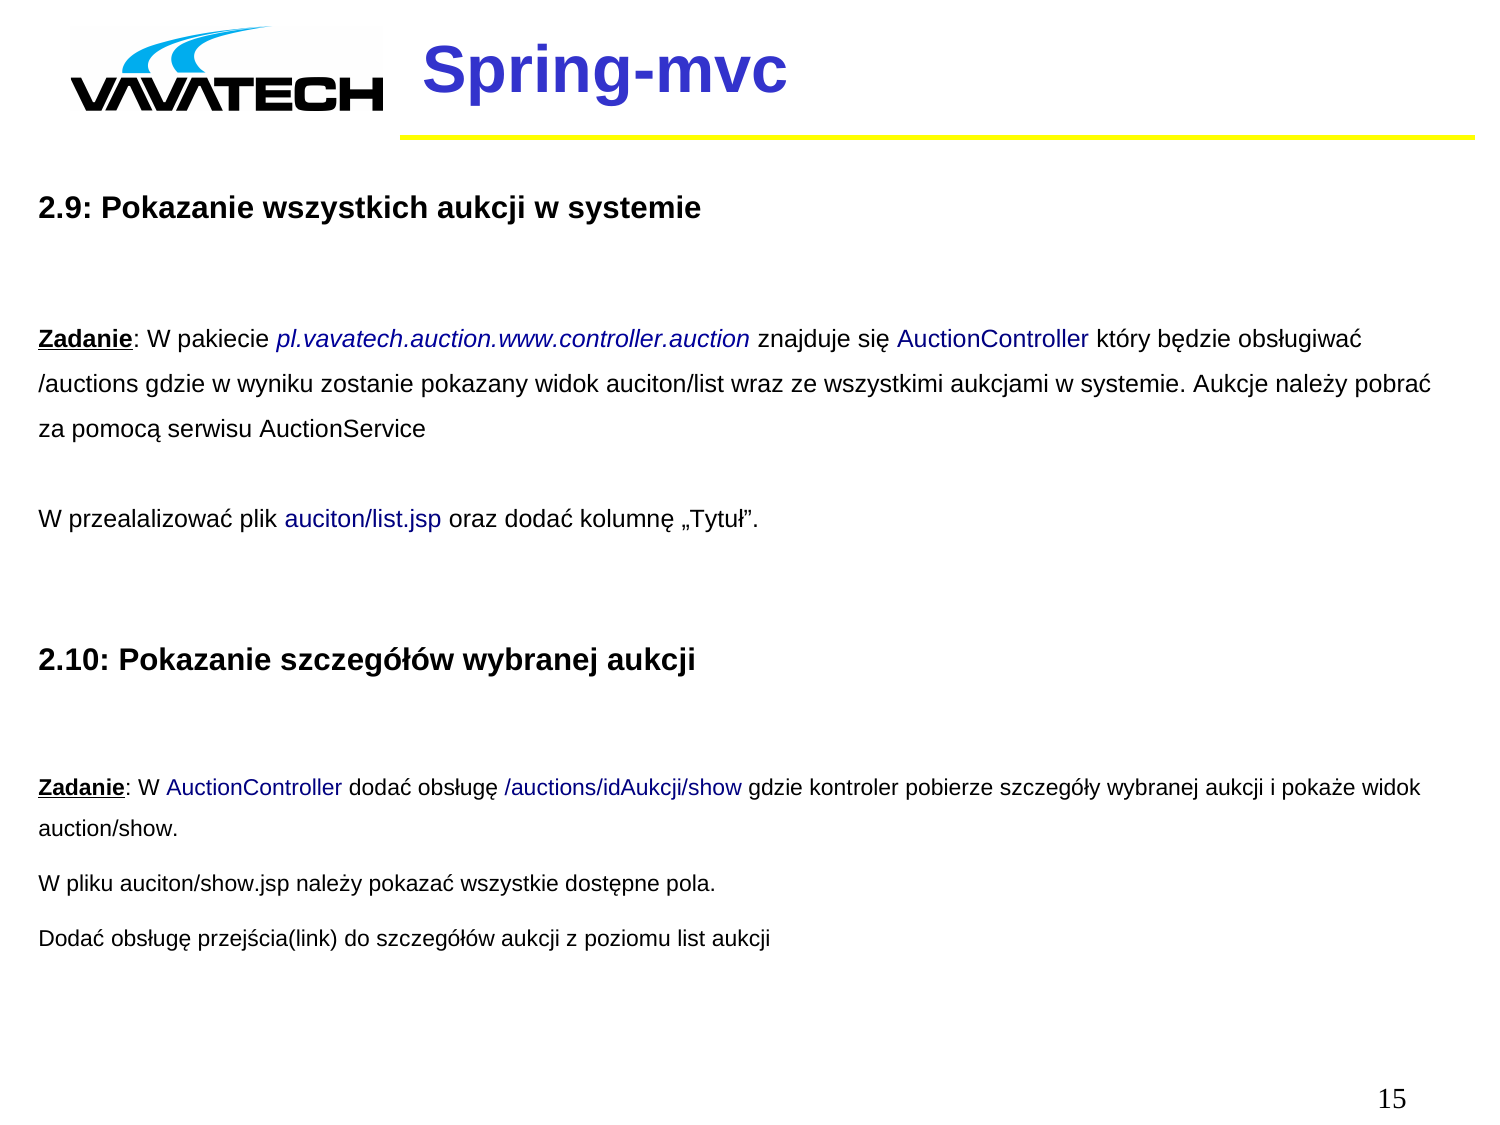

# Spring-mvc
2.9: Pokazanie wszystkich aukcji w systemie
Zadanie: W pakiecie pl.vavatech.auction.www.controller.auction znajduje się AuctionController który będzie obsługiwać /auctions gdzie w wyniku zostanie pokazany widok auciton/list wraz ze wszystkimi aukcjami w systemie. Aukcje należy pobrać za pomocą serwisu AuctionService
W przealalizować plik auciton/list.jsp oraz dodać kolumnę „Tytuł”.
2.10: Pokazanie szczegółów wybranej aukcji
Zadanie: W AuctionController dodać obsługę /auctions/idAukcji/show gdzie kontroler pobierze szczegóły wybranej aukcji i pokaże widok auction/show.
W pliku auciton/show.jsp należy pokazać wszystkie dostępne pola.
Dodać obsługę przejścia(link) do szczegółów aukcji z poziomu list aukcji
15